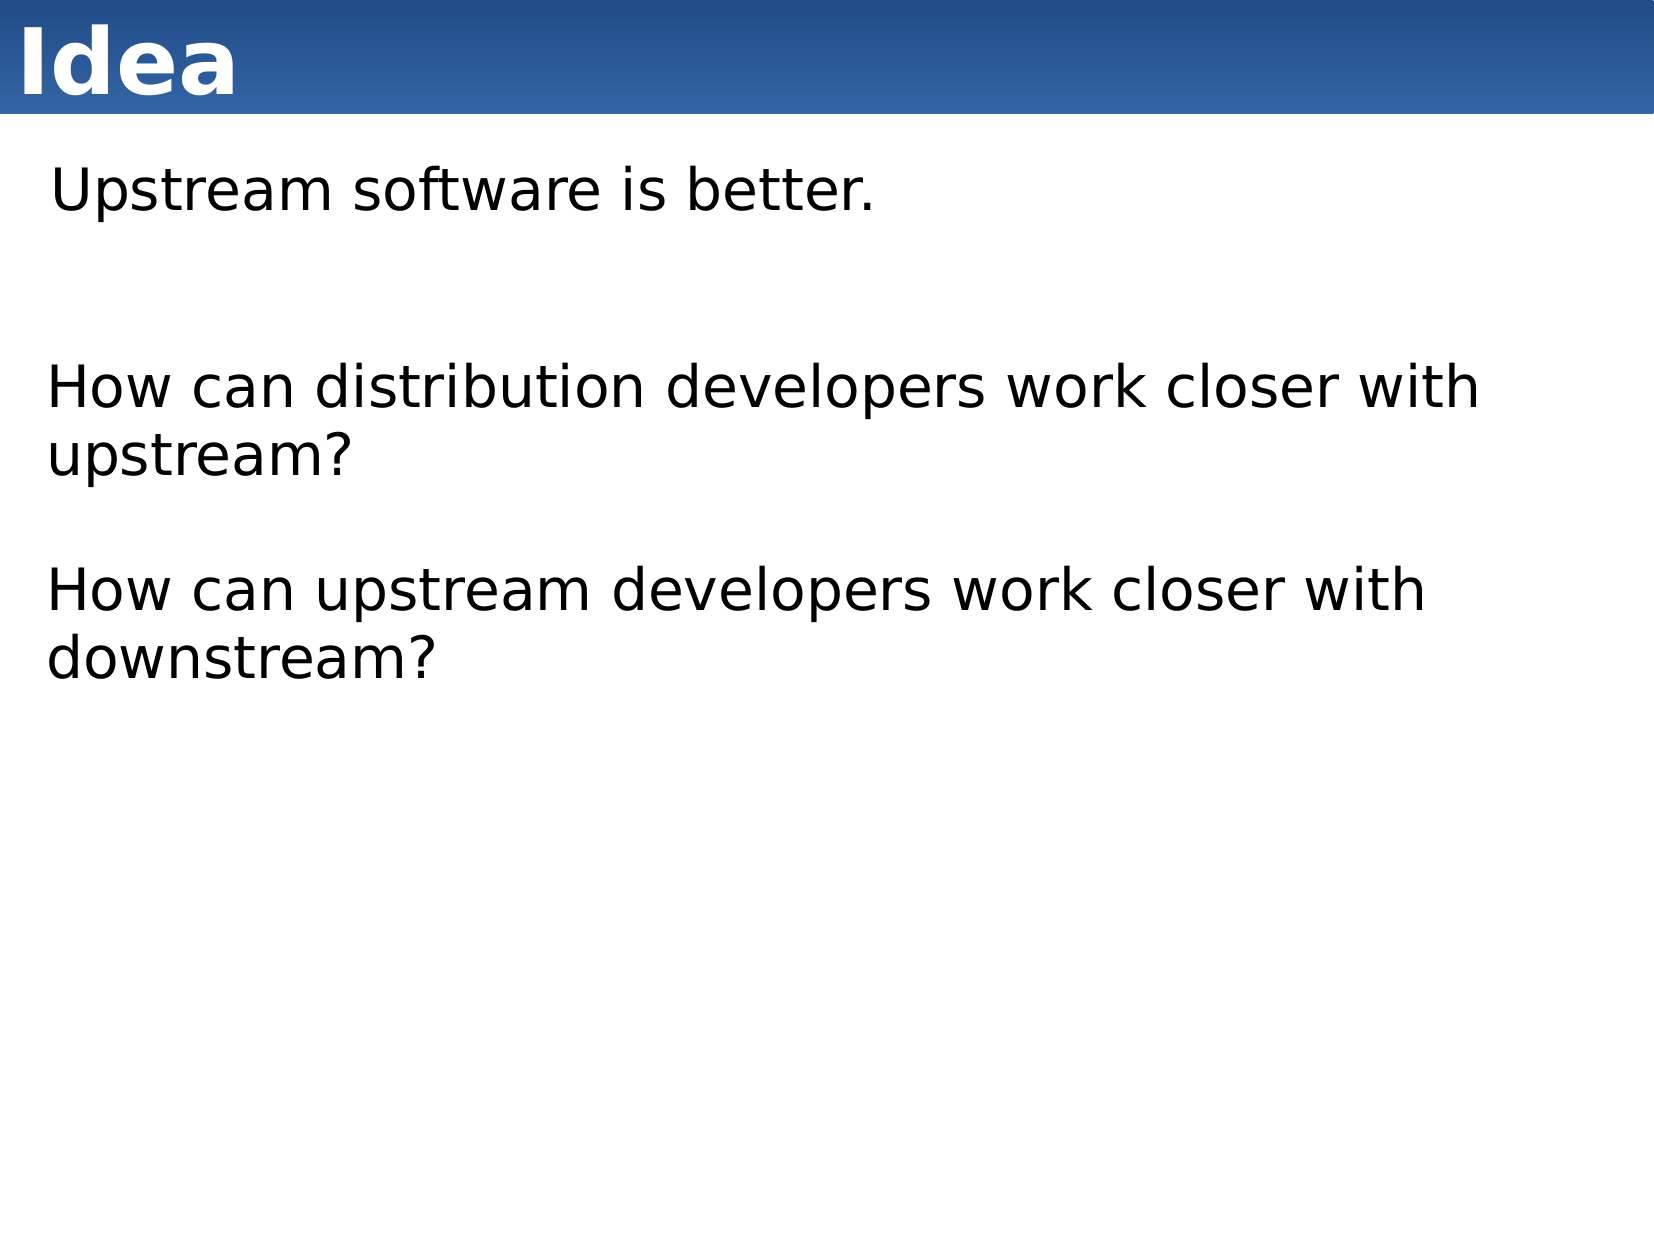

Idea
Upstream software is better.
How can distribution developers work closer with upstream?
How can upstream developers work closer with downstream?